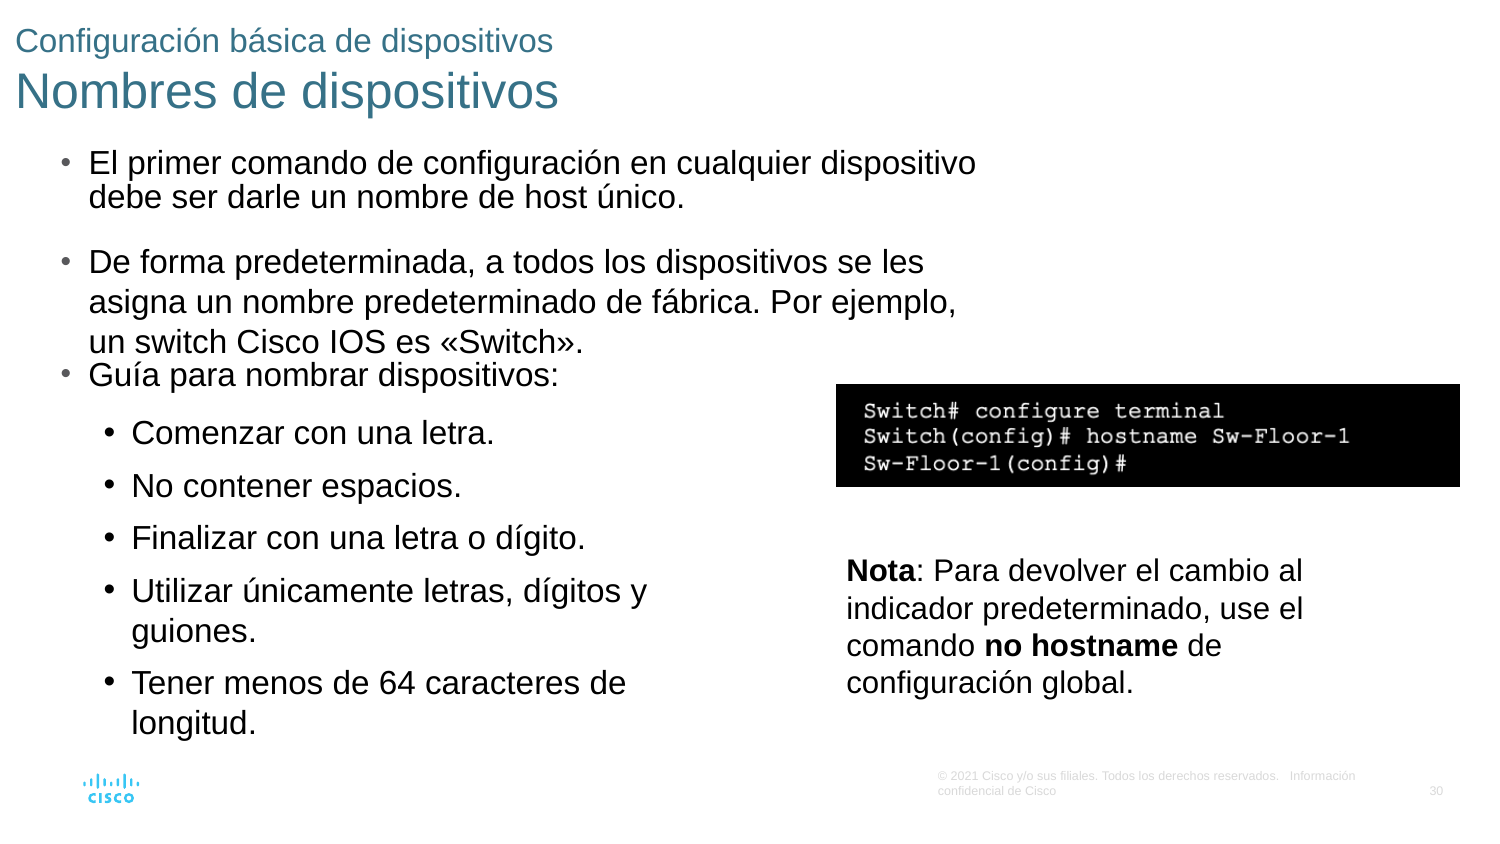

# Configuración básica de dispositivos Nombres de dispositivos
El primer comando de configuración en cualquier dispositivo debe ser darle un nombre de host único.
De forma predeterminada, a todos los dispositivos se les asigna un nombre predeterminado de fábrica. Por ejemplo, un switch Cisco IOS es «Switch».
Guía para nombrar dispositivos:
Comenzar con una letra.
No contener espacios.
Finalizar con una letra o dígito.
Utilizar únicamente letras, dígitos y guiones.
Tener menos de 64 caracteres de longitud.
Nota: Para devolver el cambio al indicador predeterminado, use el comando no hostname de configuración global.